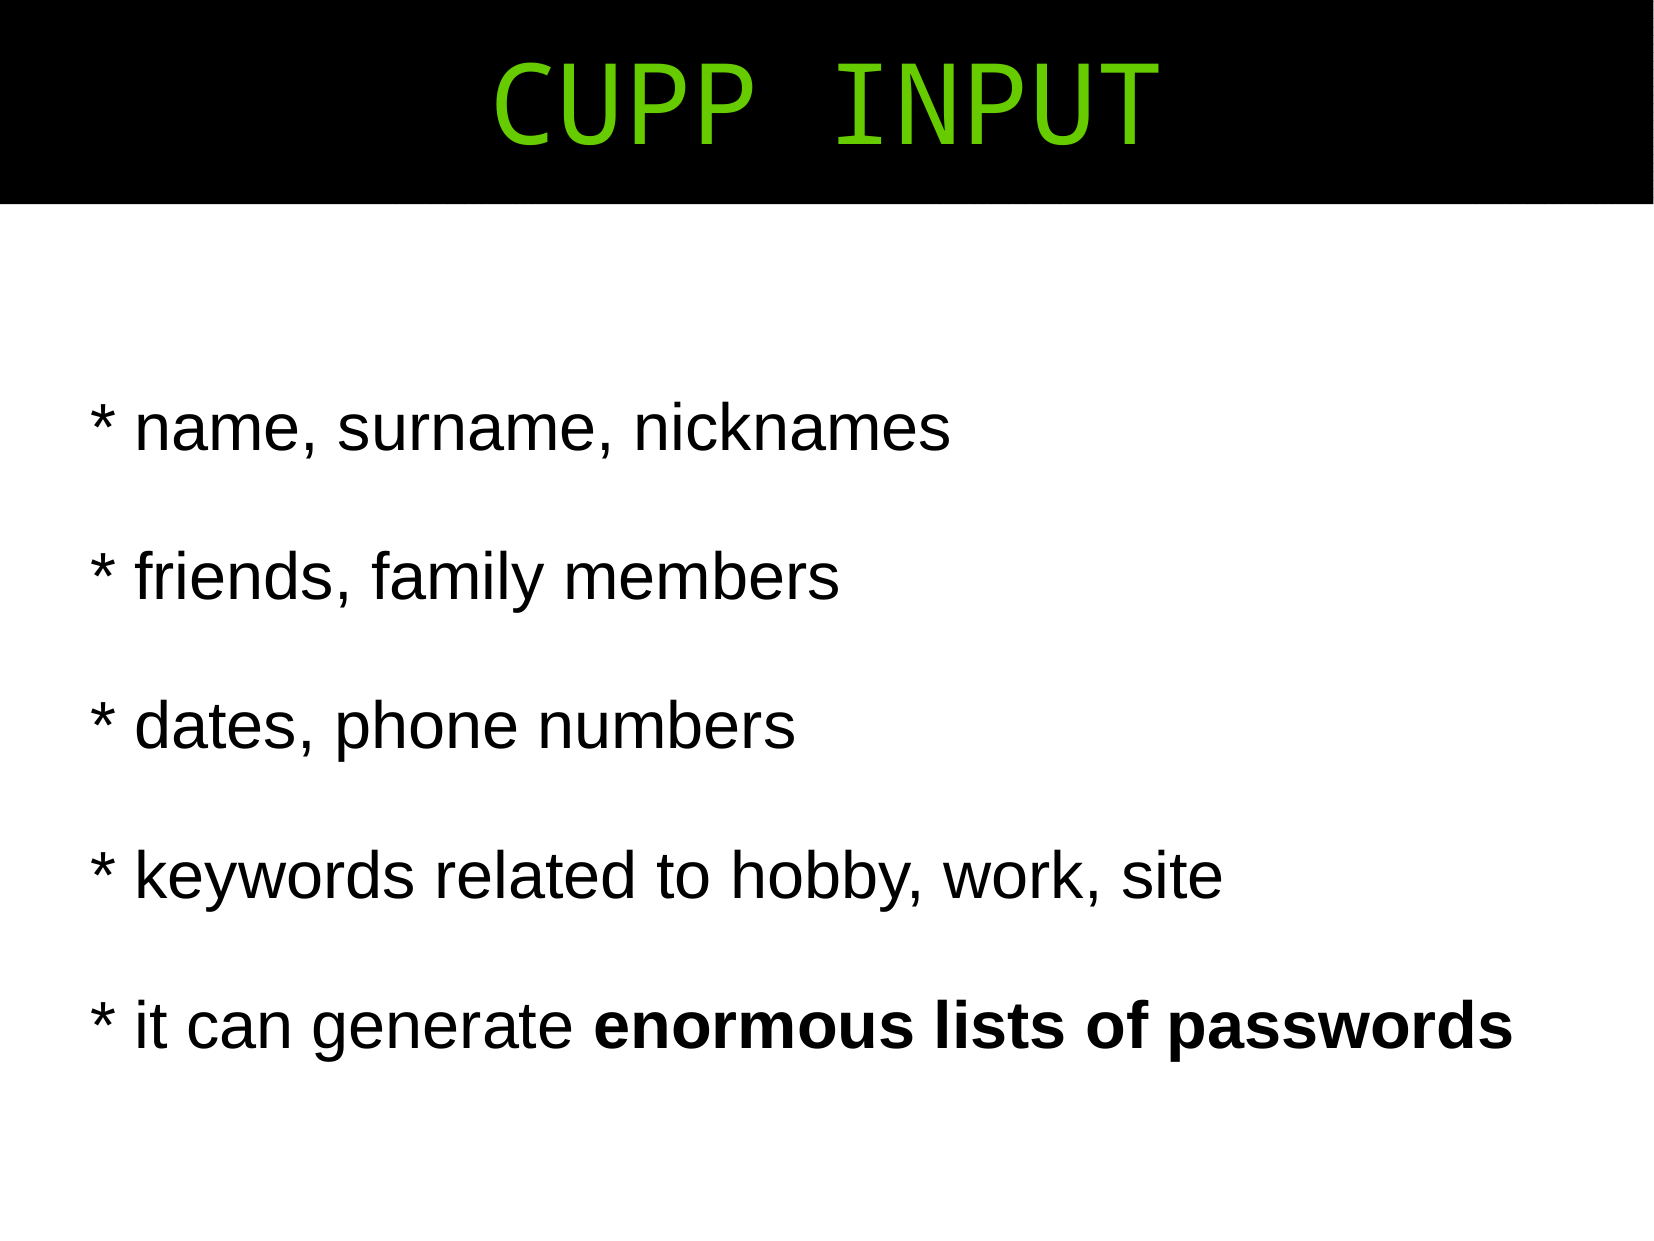

# CUPP INPUT
* name, surname, nicknames
* friends, family members
* dates, phone numbers
* keywords related to hobby, work, site
* it can generate enormous lists of passwords